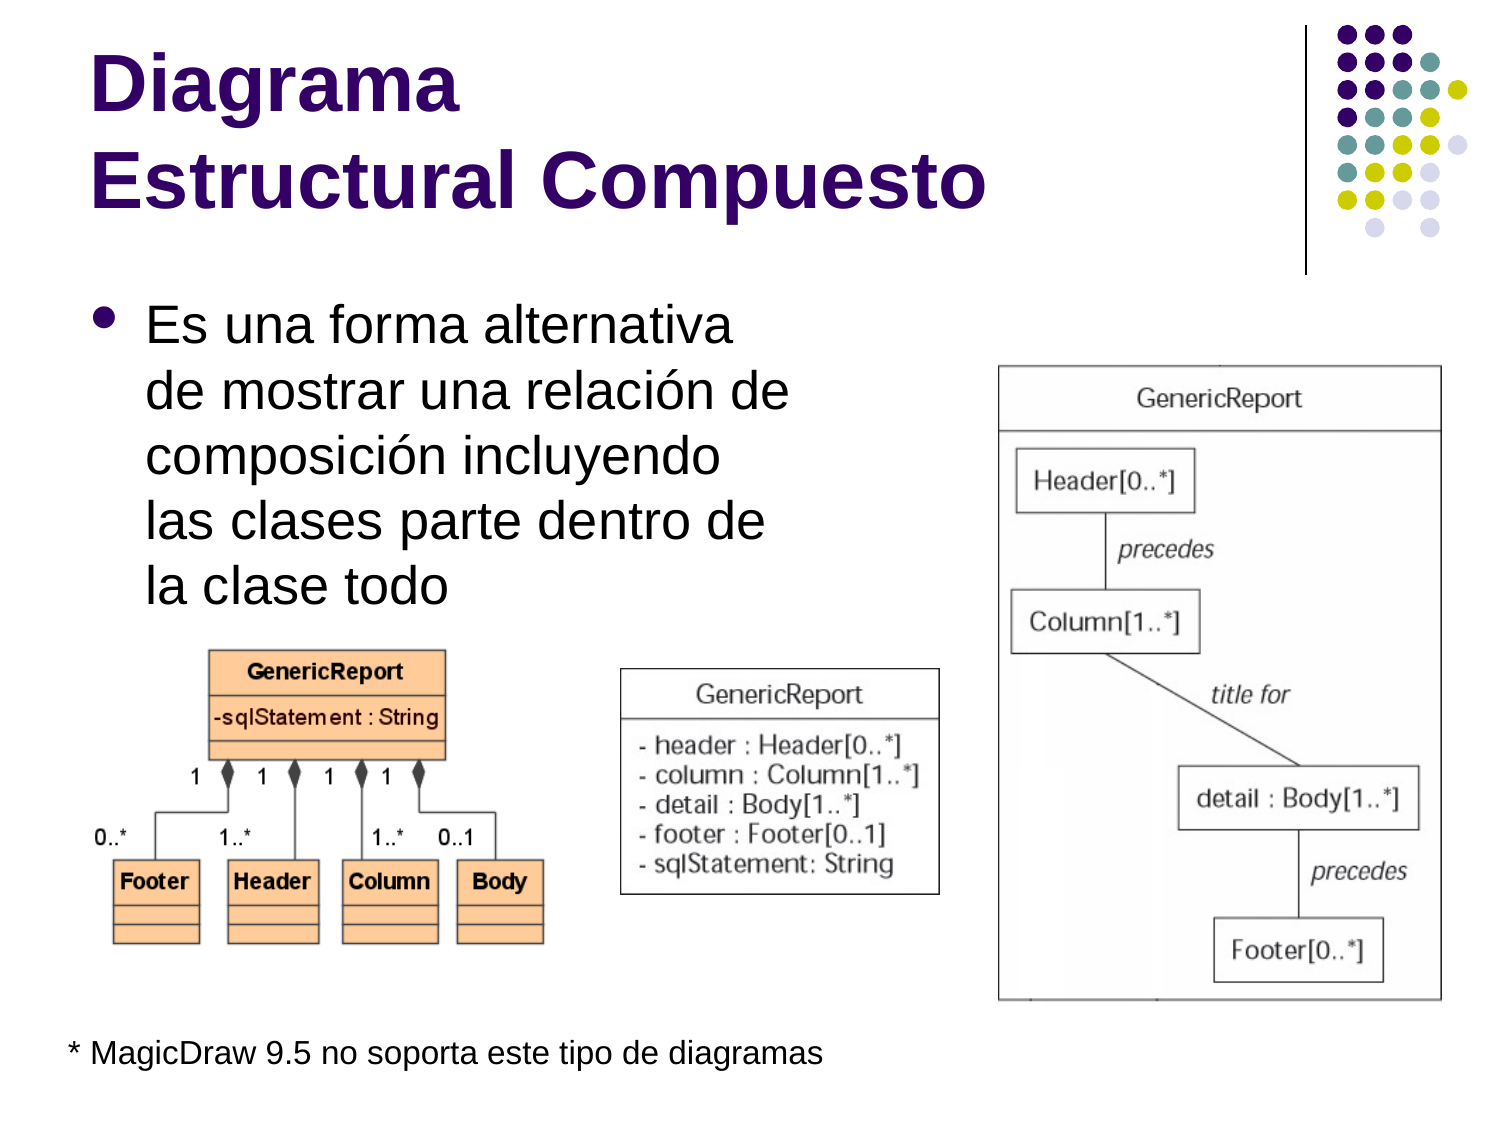

# Diagrama Estructural Compuesto
Es una forma alternativa de mostrar una relación de composición incluyendo las clases parte dentro de la clase todo
* MagicDraw 9.5 no soporta este tipo de diagramas